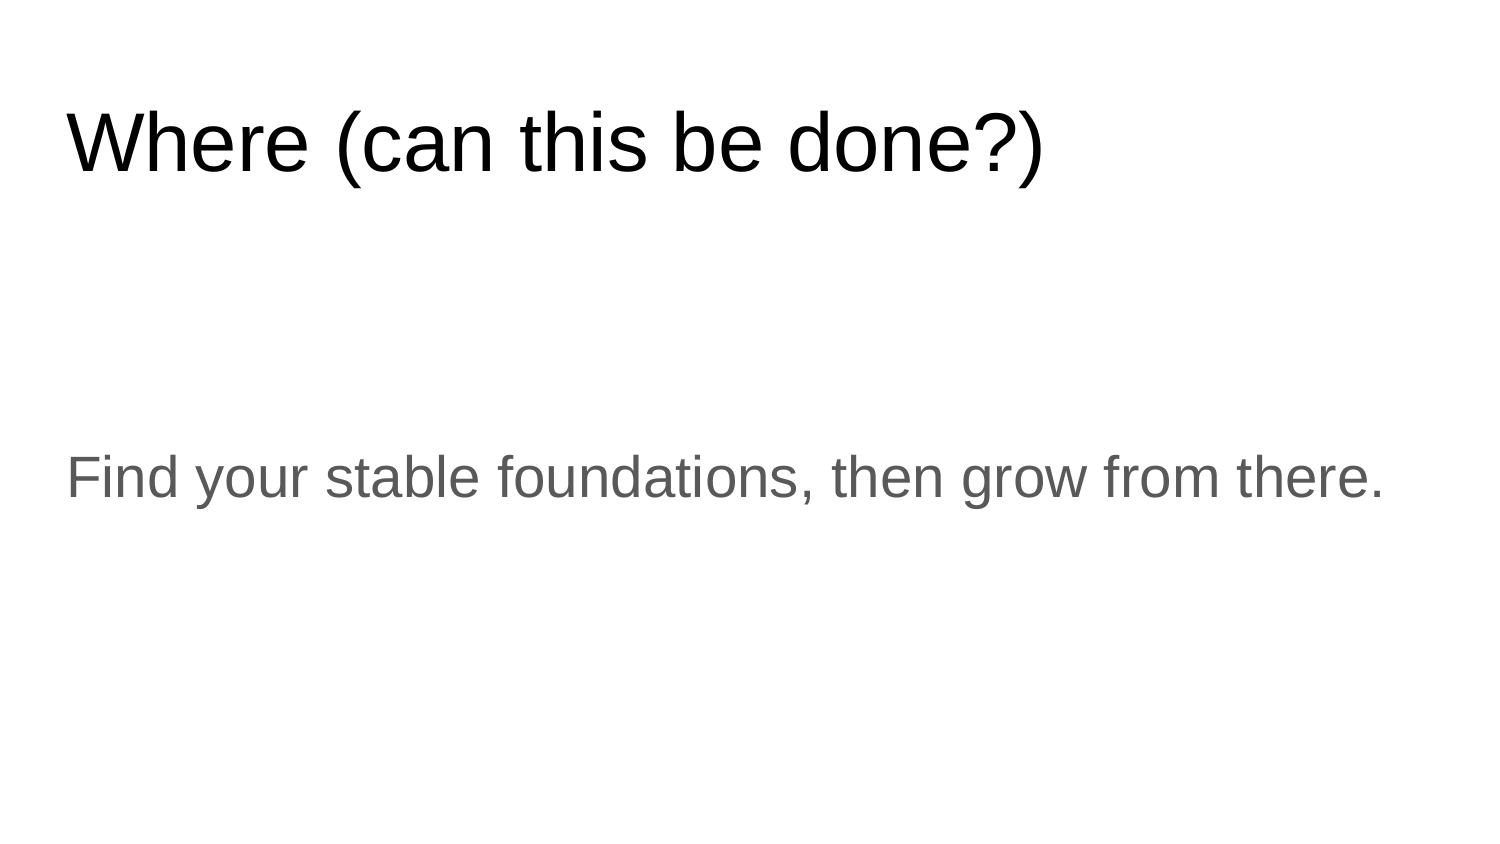

# Where (can this be done?)
Find your stable foundations, then grow from there.